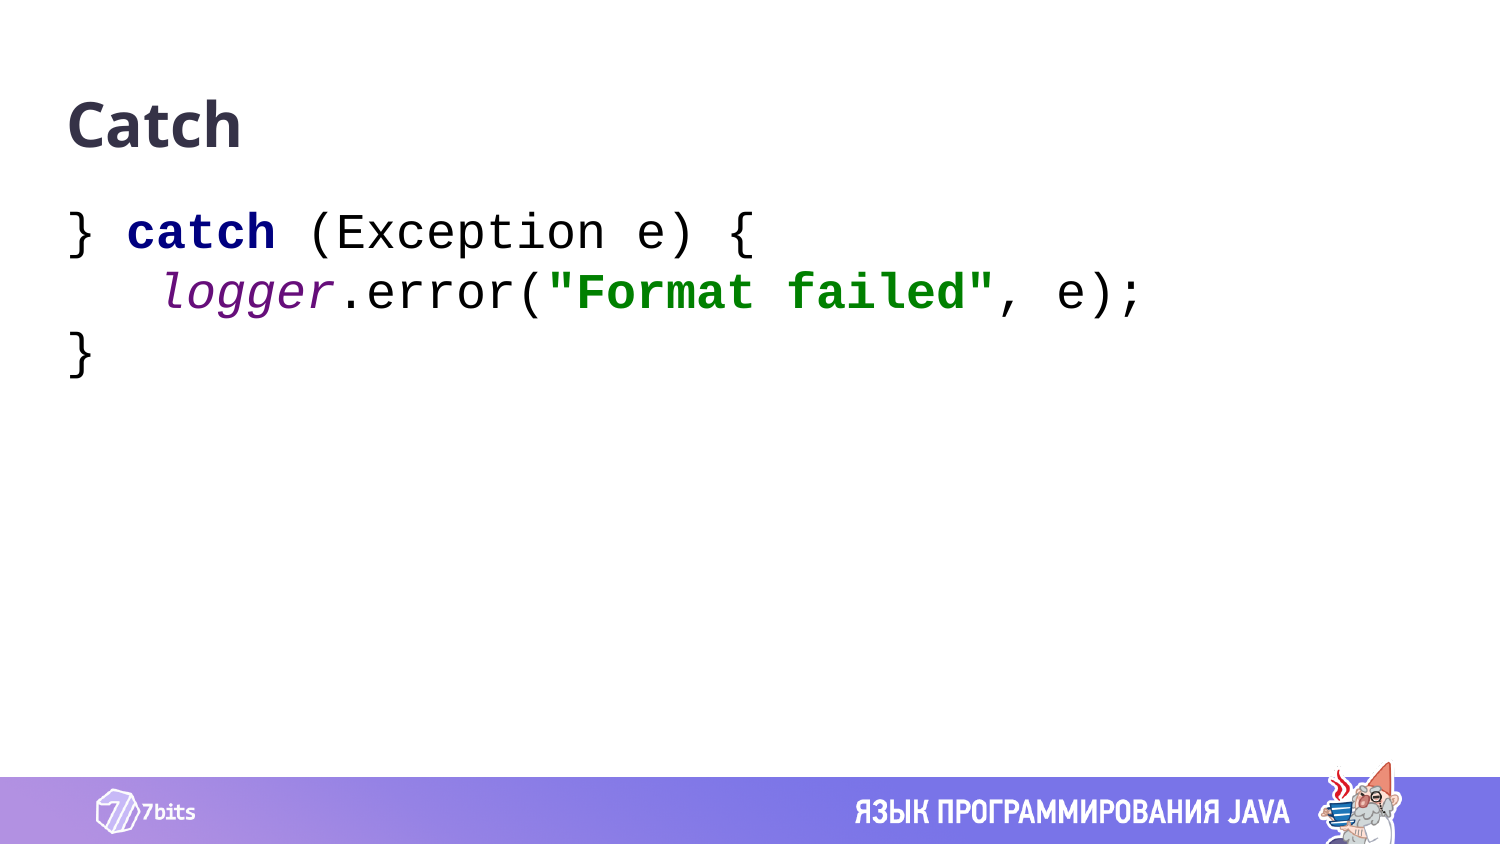

# Catch
} catch (Exception e) {
 logger.error("Format failed", e);
}